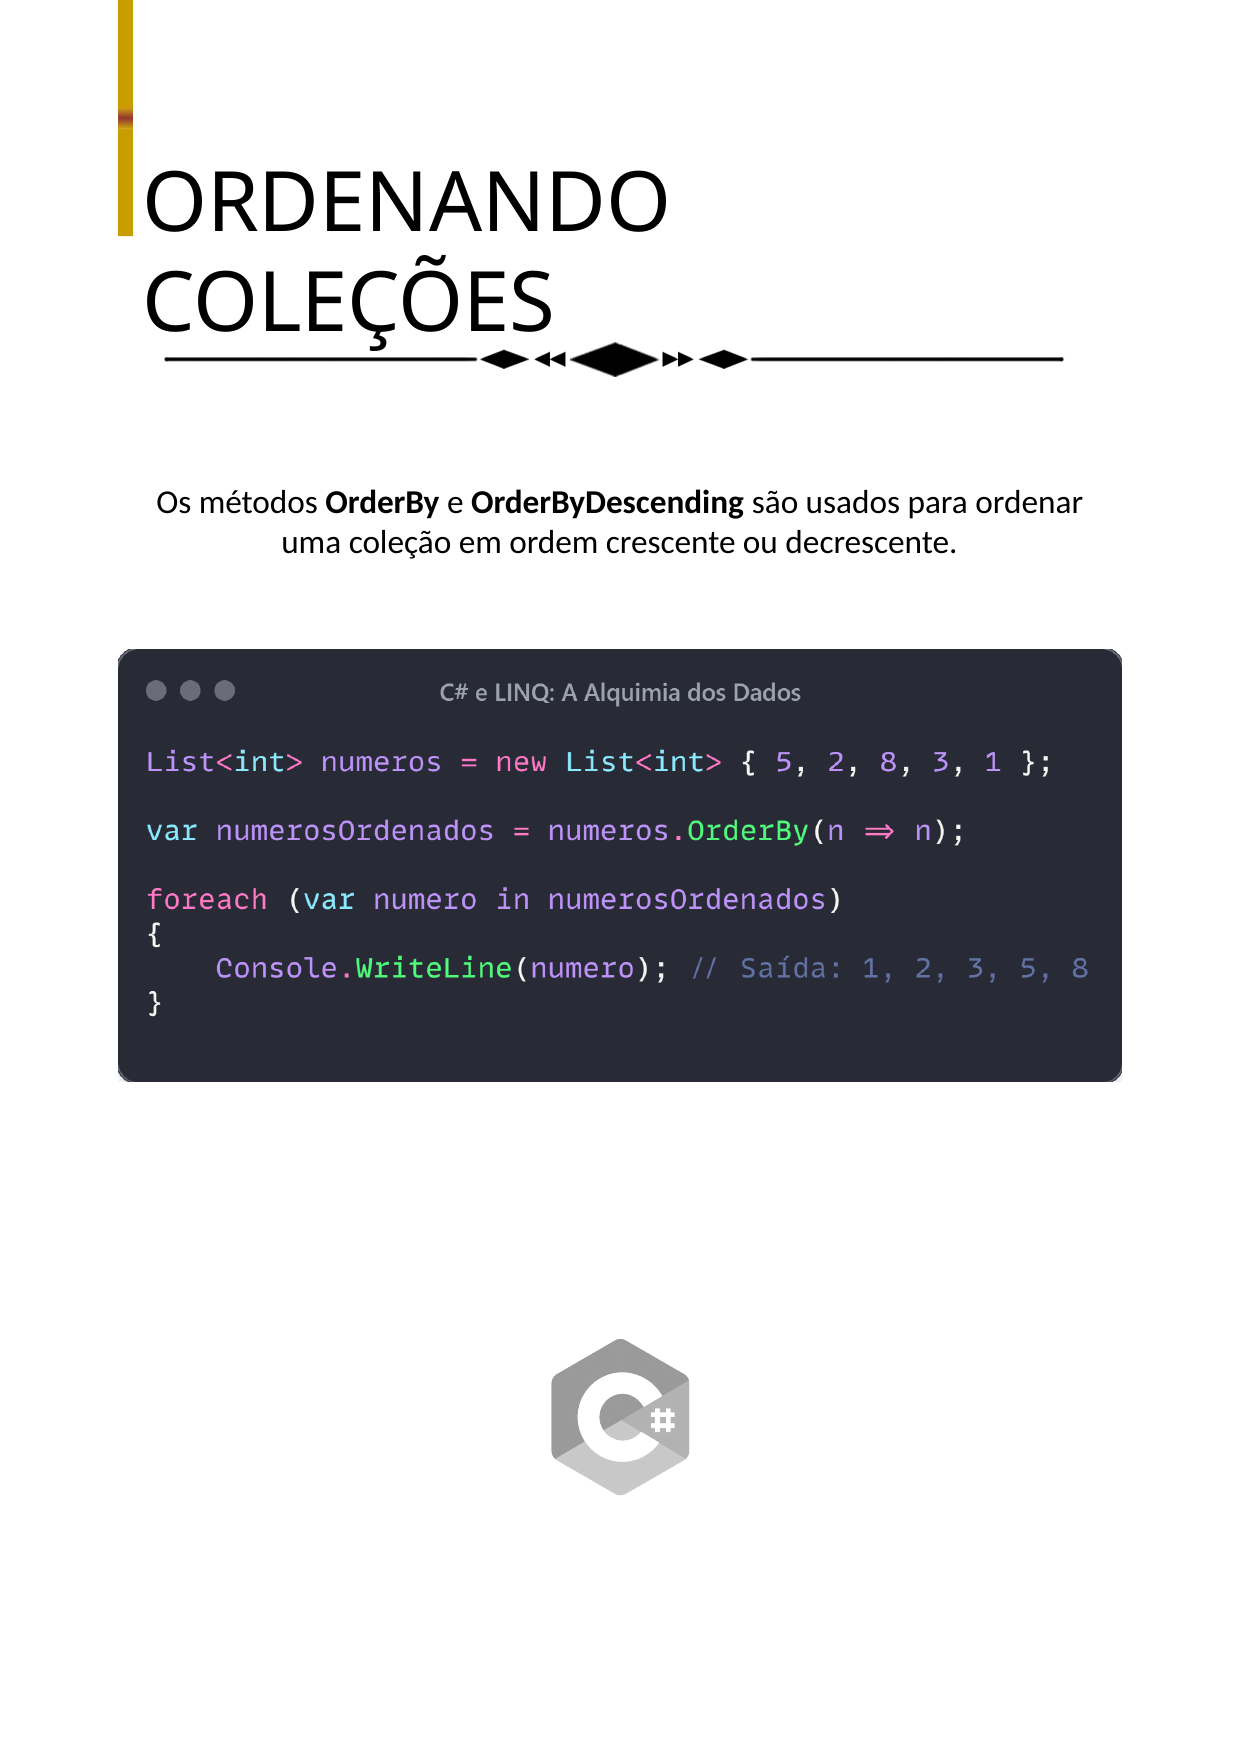

ORDENANDO COLEÇÕES
Os métodos OrderBy e OrderByDescending são usados para ordenar uma coleção em ordem crescente ou decrescente.